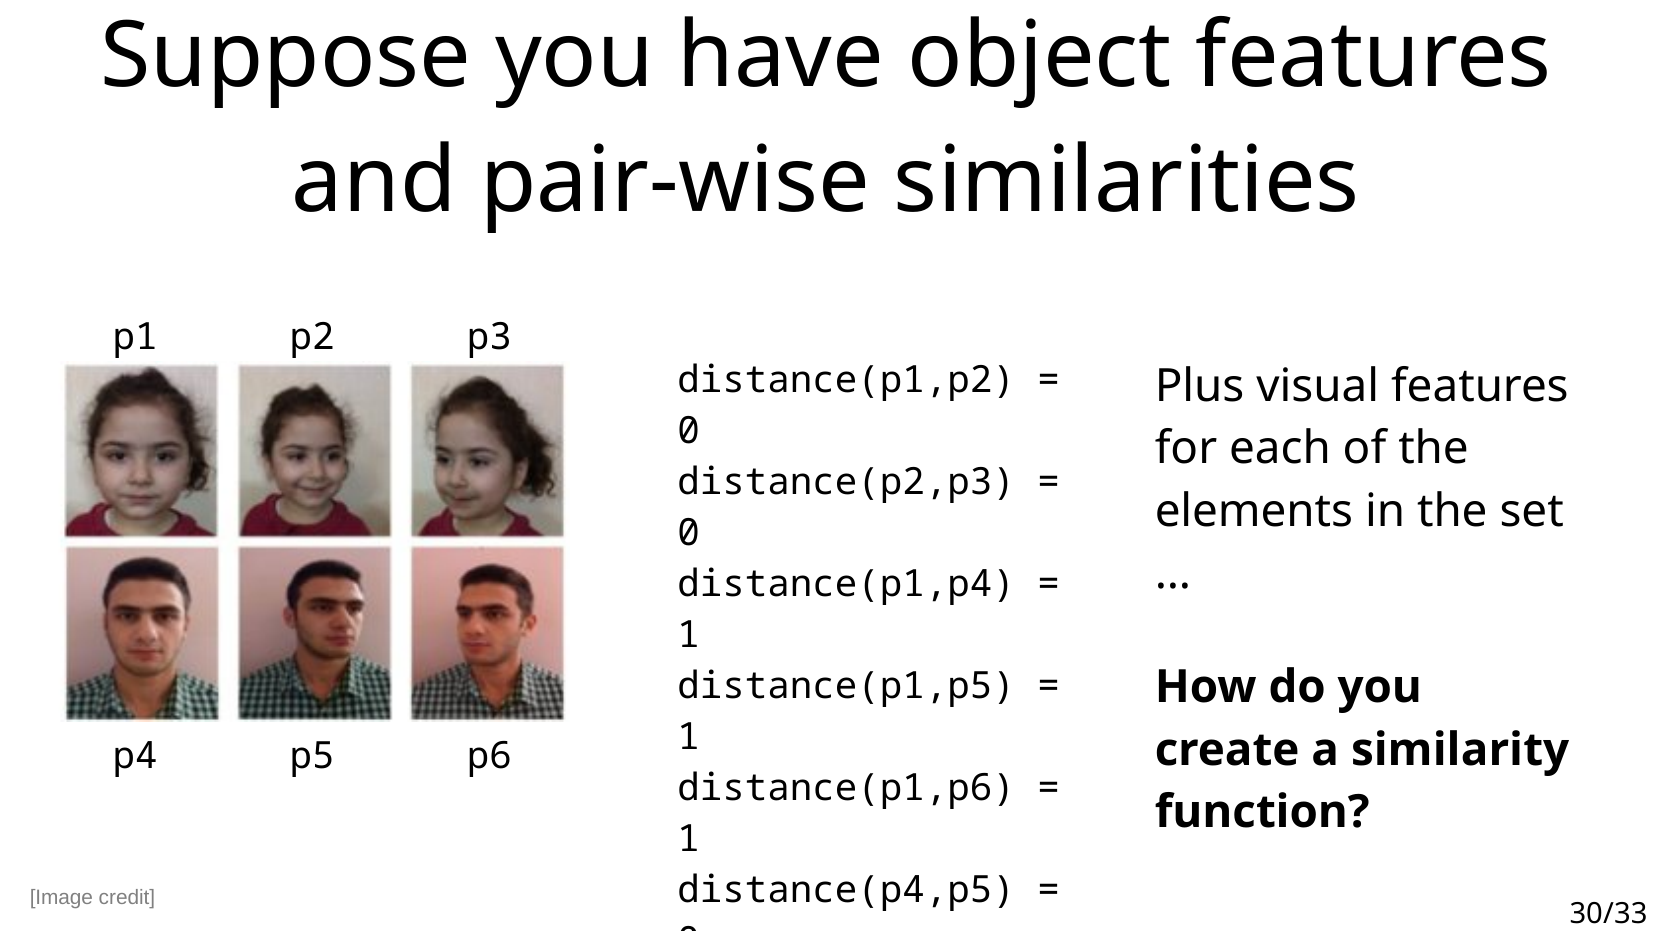

# Suppose you have object features and pair-wise similarities
p1
p2
p3
distance(p1,p2) = 0
distance(p2,p3) = 0
distance(p1,p4) = 1
distance(p1,p5) = 1
distance(p1,p6) = 1
distance(p4,p5) = 0
distance(p5,p6) = 0
...
Plus visual features for each of the elements in the set …
How do you create a similarity function?
p4
p5
p6
[Image credit]
30